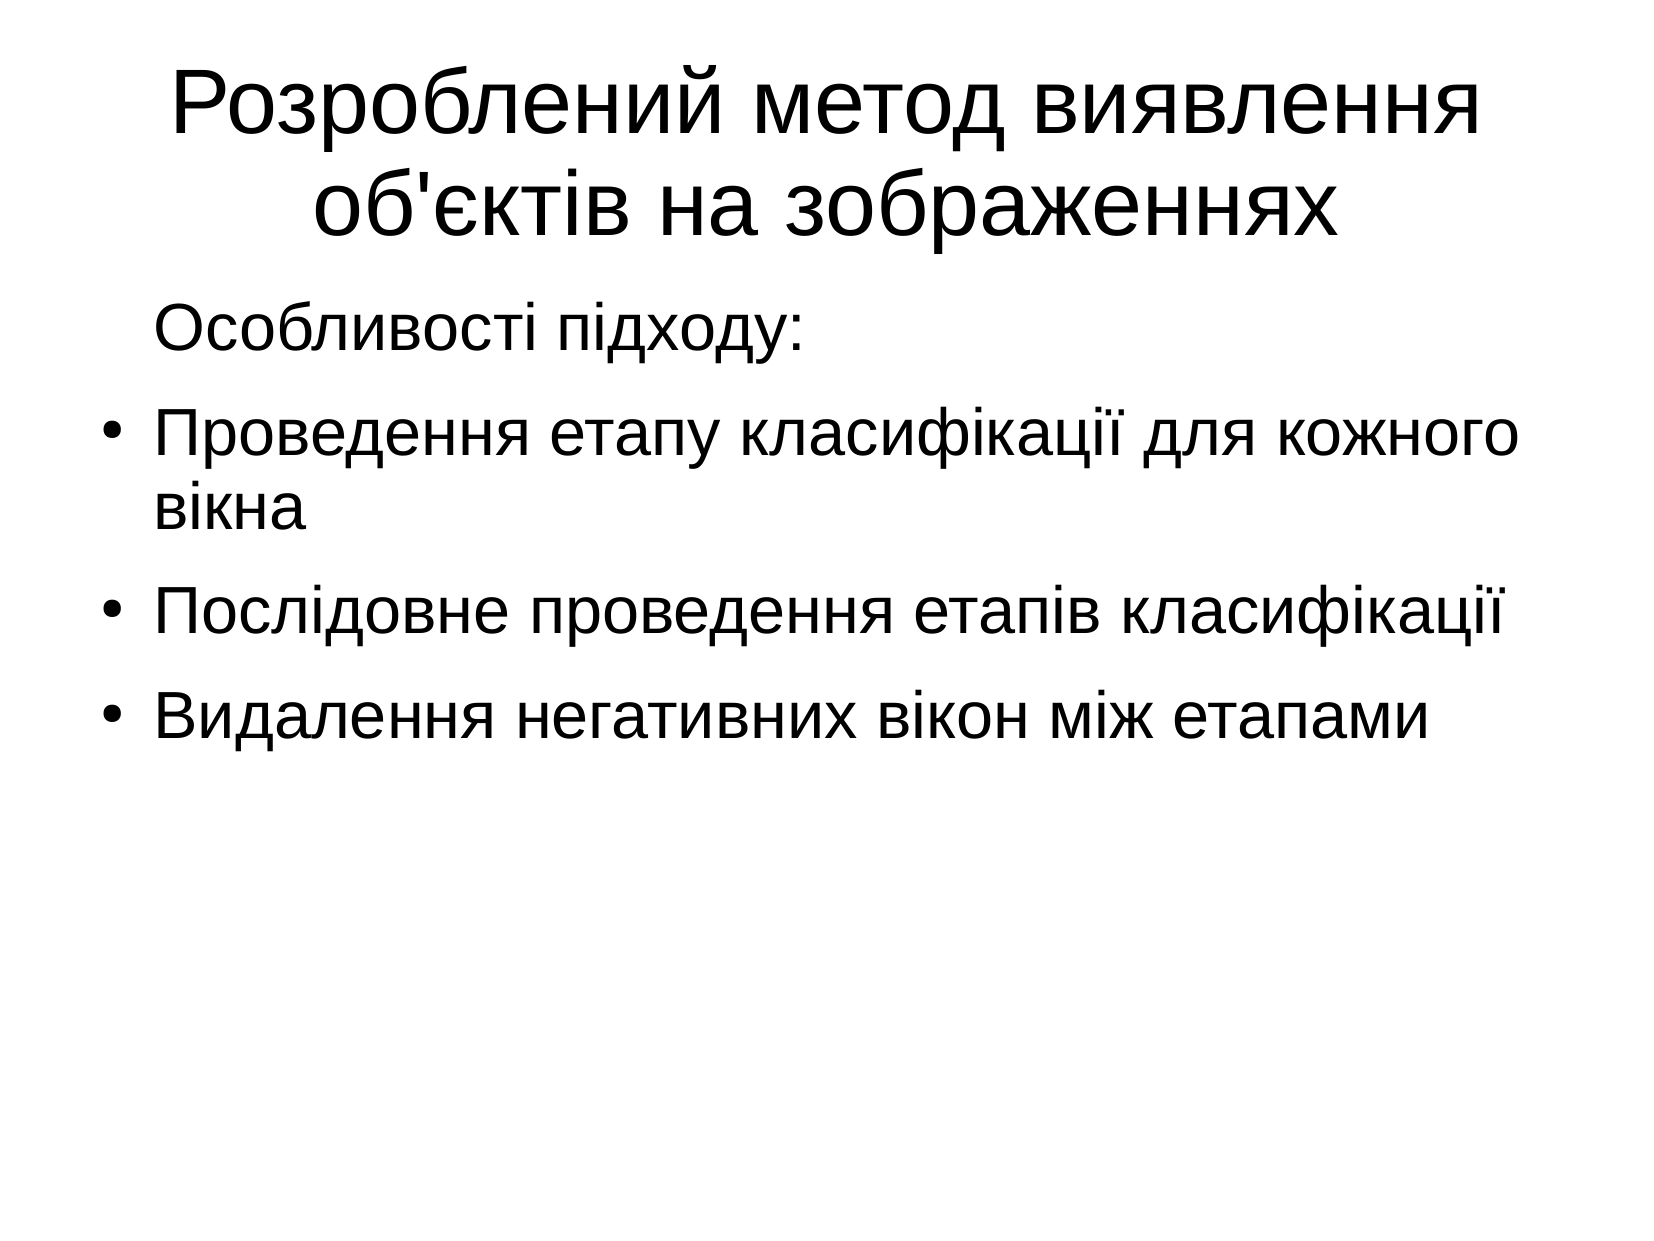

# Розроблений метод виявлення об'єктів на зображеннях
Особливості підходу:
Проведення етапу класифікації для кожного вікна
Послідовне проведення етапів класифікації
Видалення негативних вікон між етапами